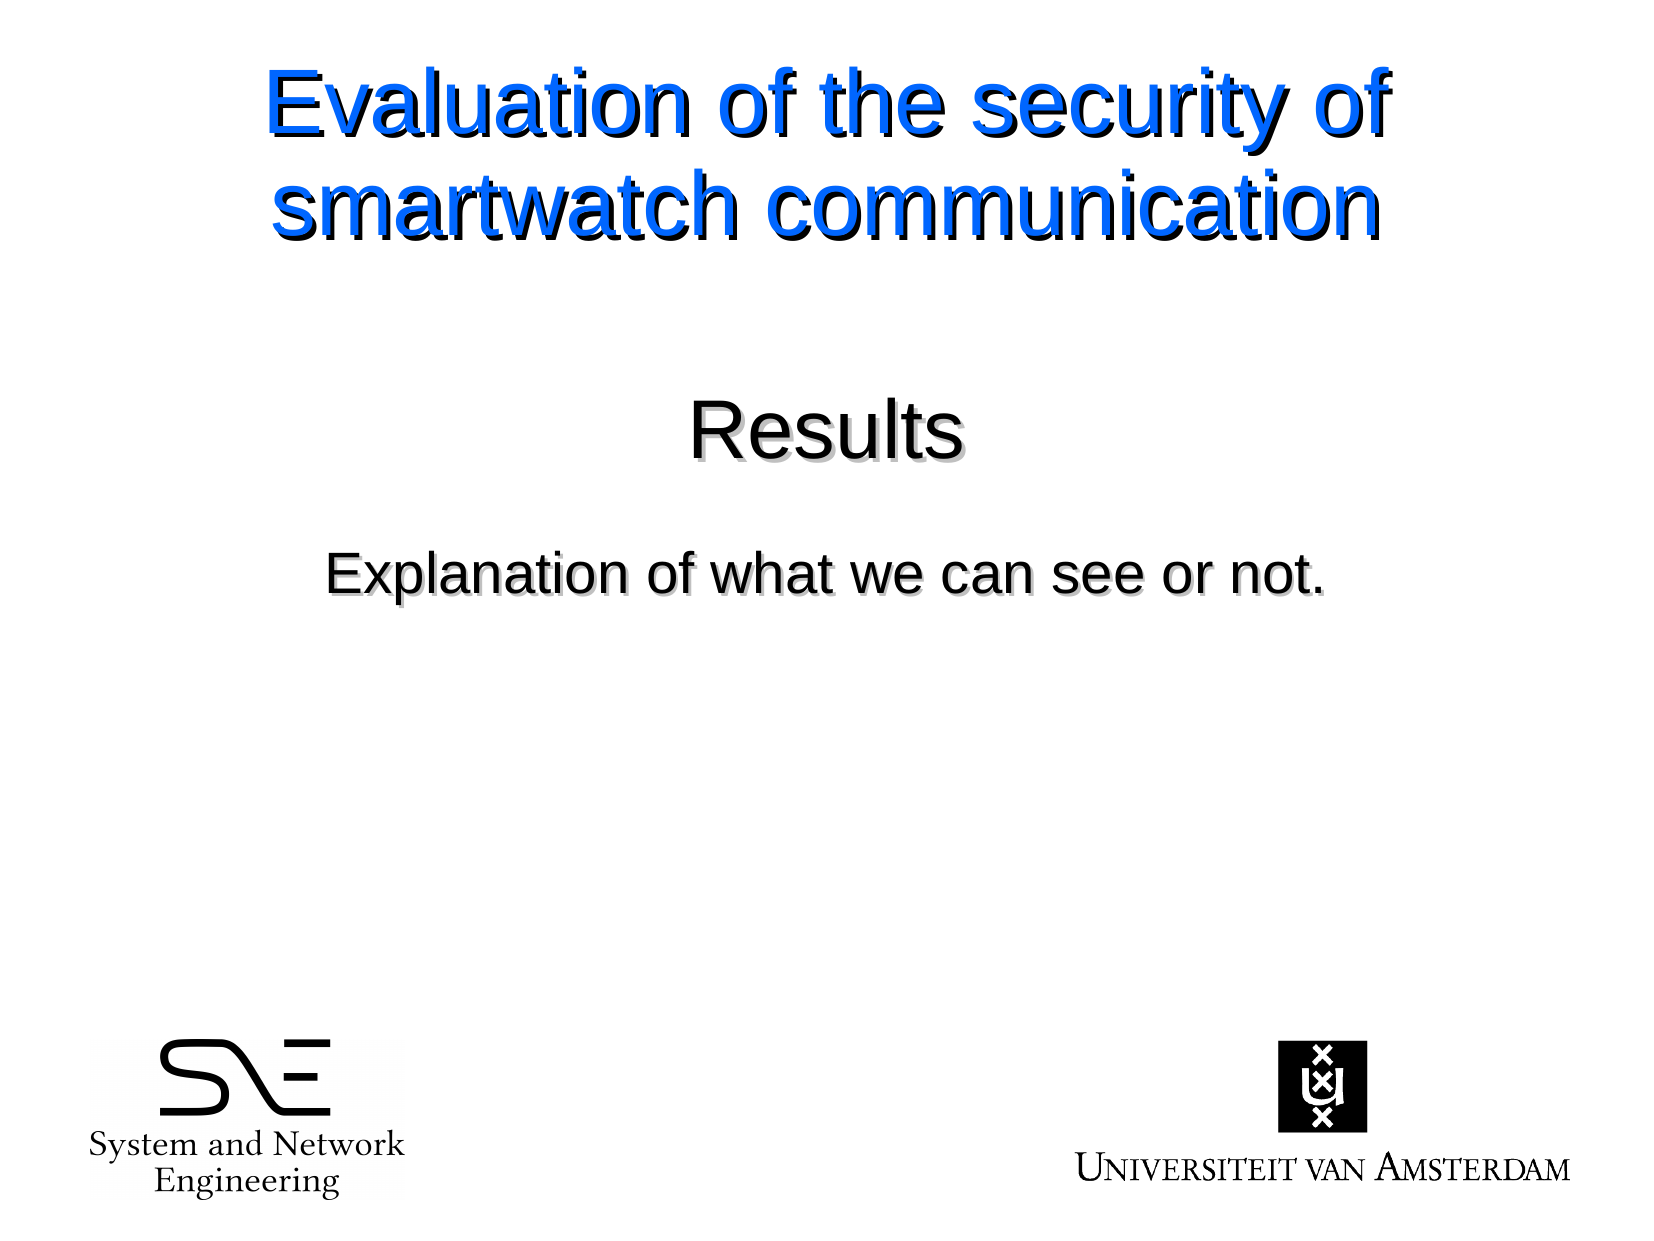

# Evaluation of the security of smartwatch communication
Results
Explanation of what we can see or not.